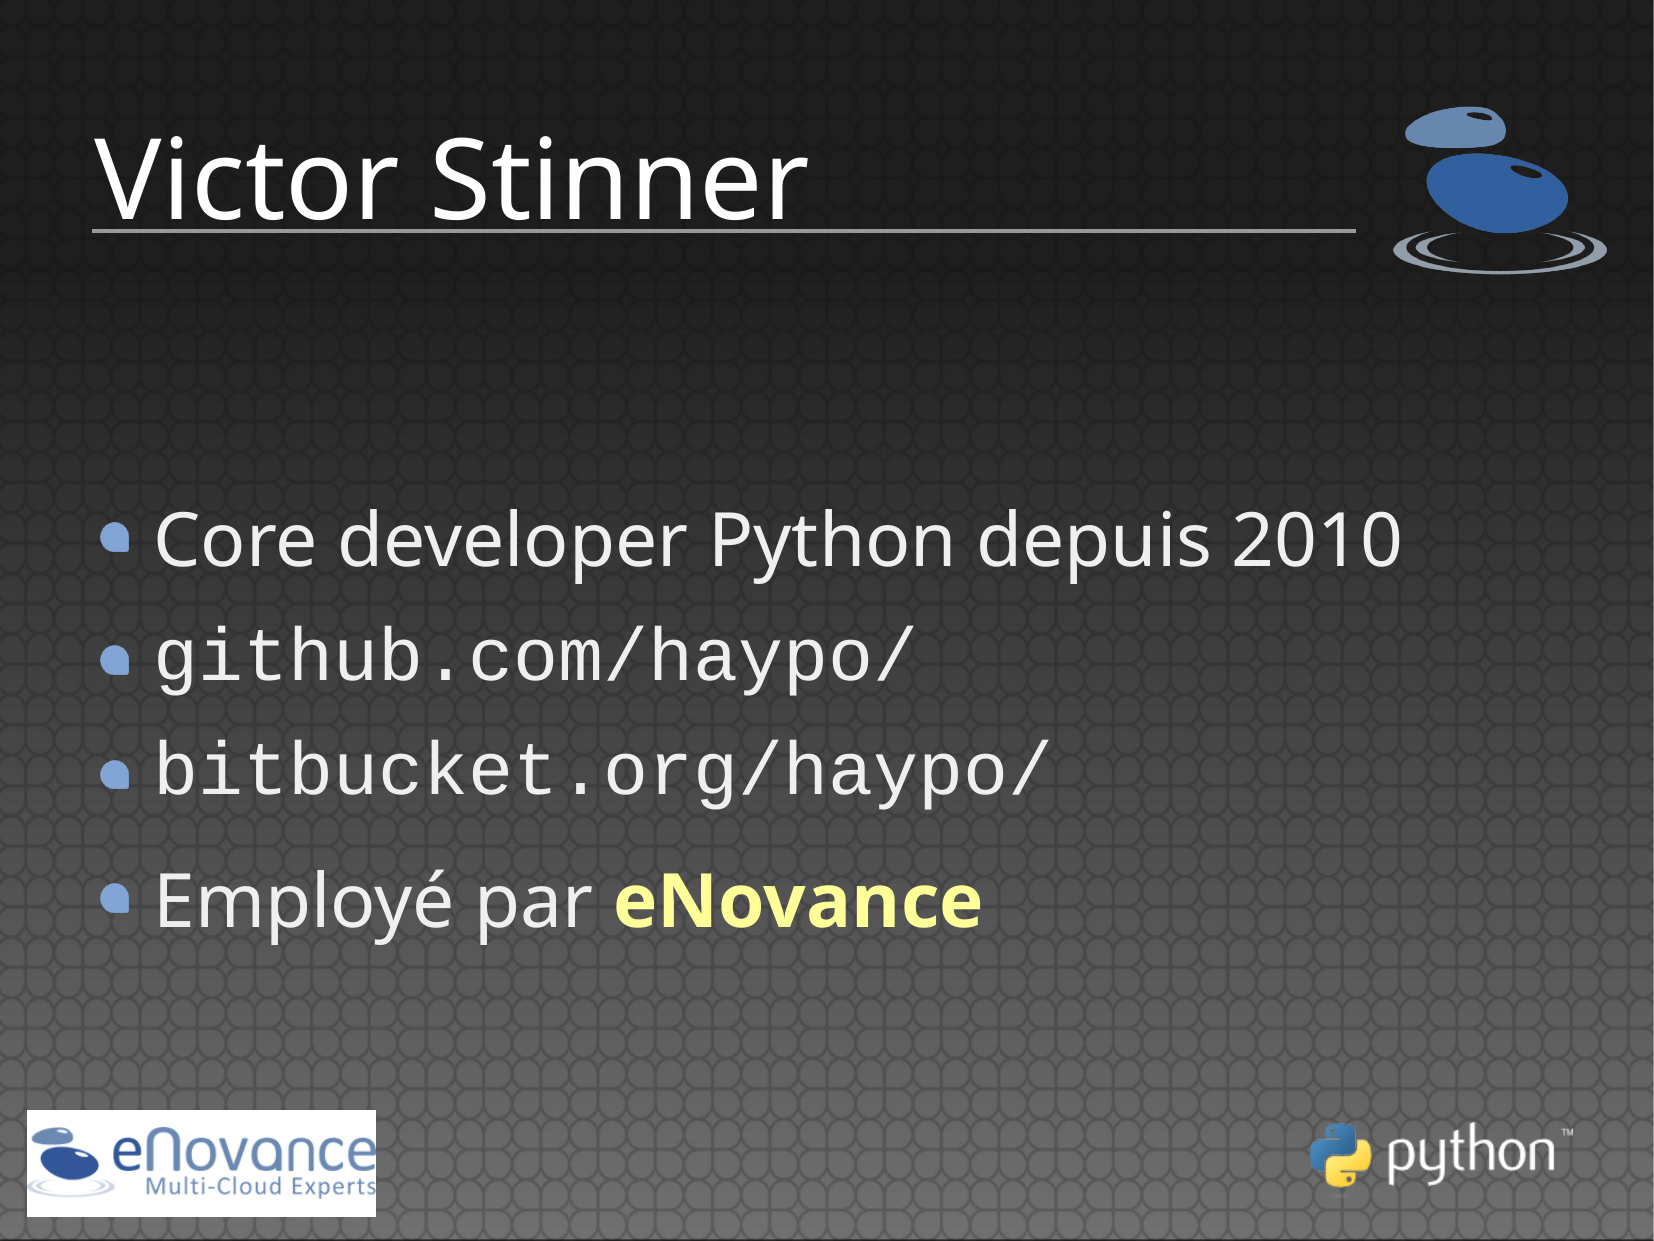

Victor Stinner
# Core developer Python depuis 2010
github.com/haypo/
bitbucket.org/haypo/
Employé par eNovance